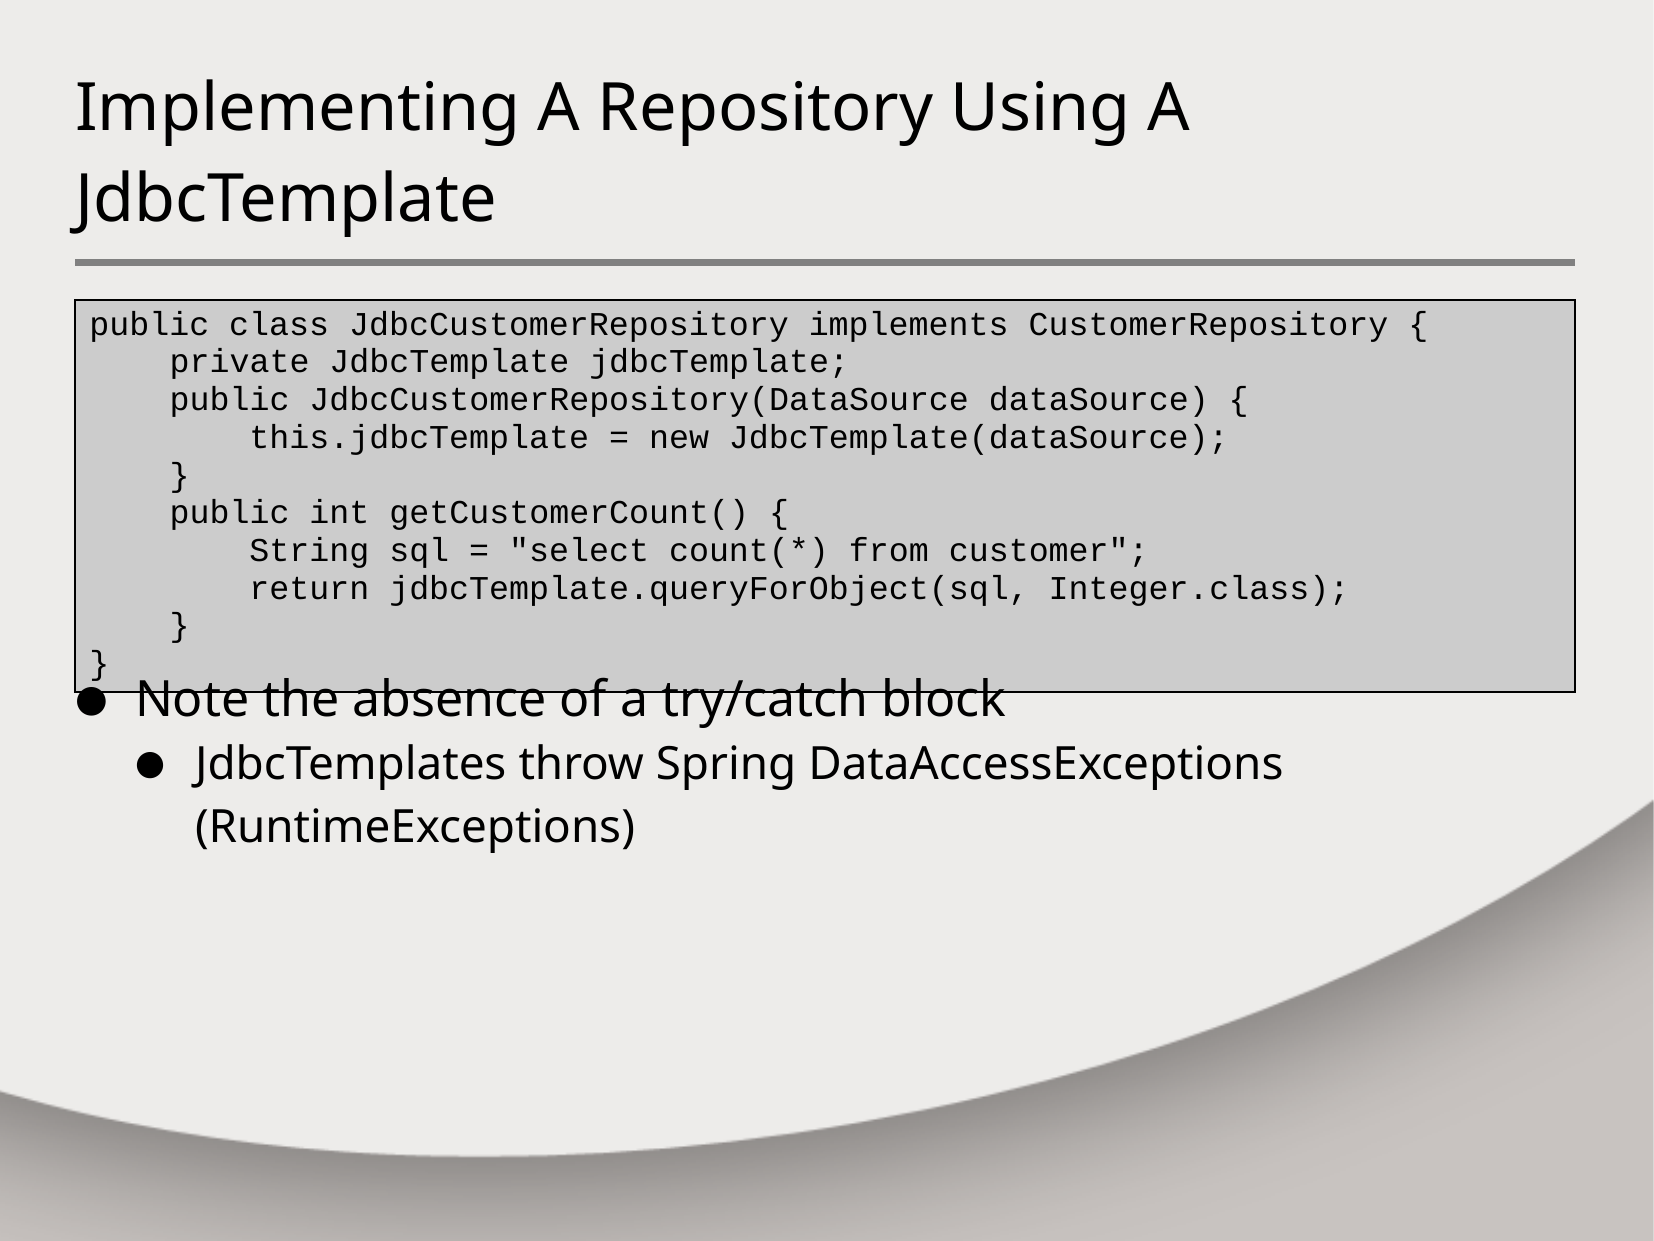

# Implementing A Repository Using A JdbcTemplate
public class JdbcCustomerRepository implements CustomerRepository {
 private JdbcTemplate jdbcTemplate;
 public JdbcCustomerRepository(DataSource dataSource) {
 this.jdbcTemplate = new JdbcTemplate(dataSource);
 }
 public int getCustomerCount() {
 String sql = "select count(*) from customer";
 return jdbcTemplate.queryForObject(sql, Integer.class);
 }
}
Note the absence of a try/catch block
JdbcTemplates throw Spring DataAccessExceptions (RuntimeExceptions)